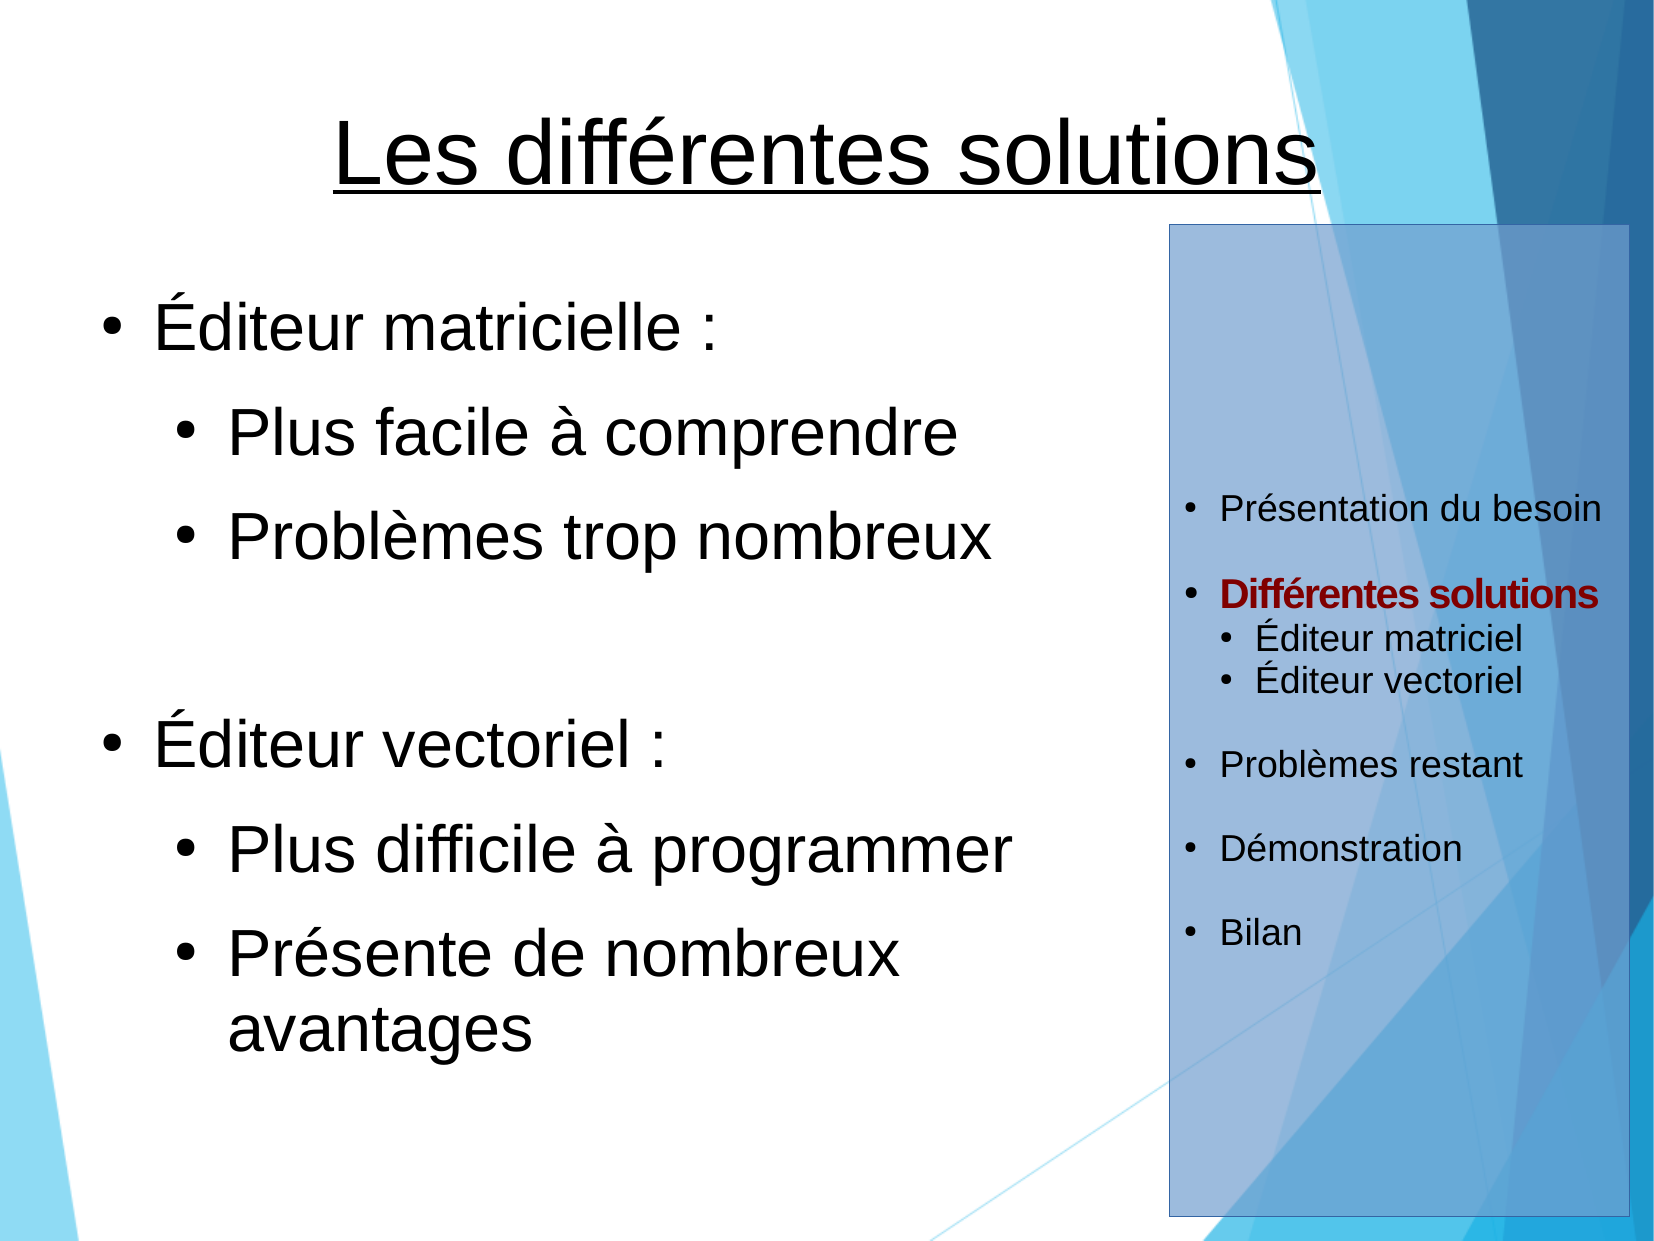

# Les différentes solutions
Présentation du besoin
Différentes solutions
Éditeur matriciel
Éditeur vectoriel
Problèmes restant
Démonstration
Bilan
Éditeur matricielle :
Plus facile à comprendre
Problèmes trop nombreux
Éditeur vectoriel :
Plus difficile à programmer
Présente de nombreux avantages